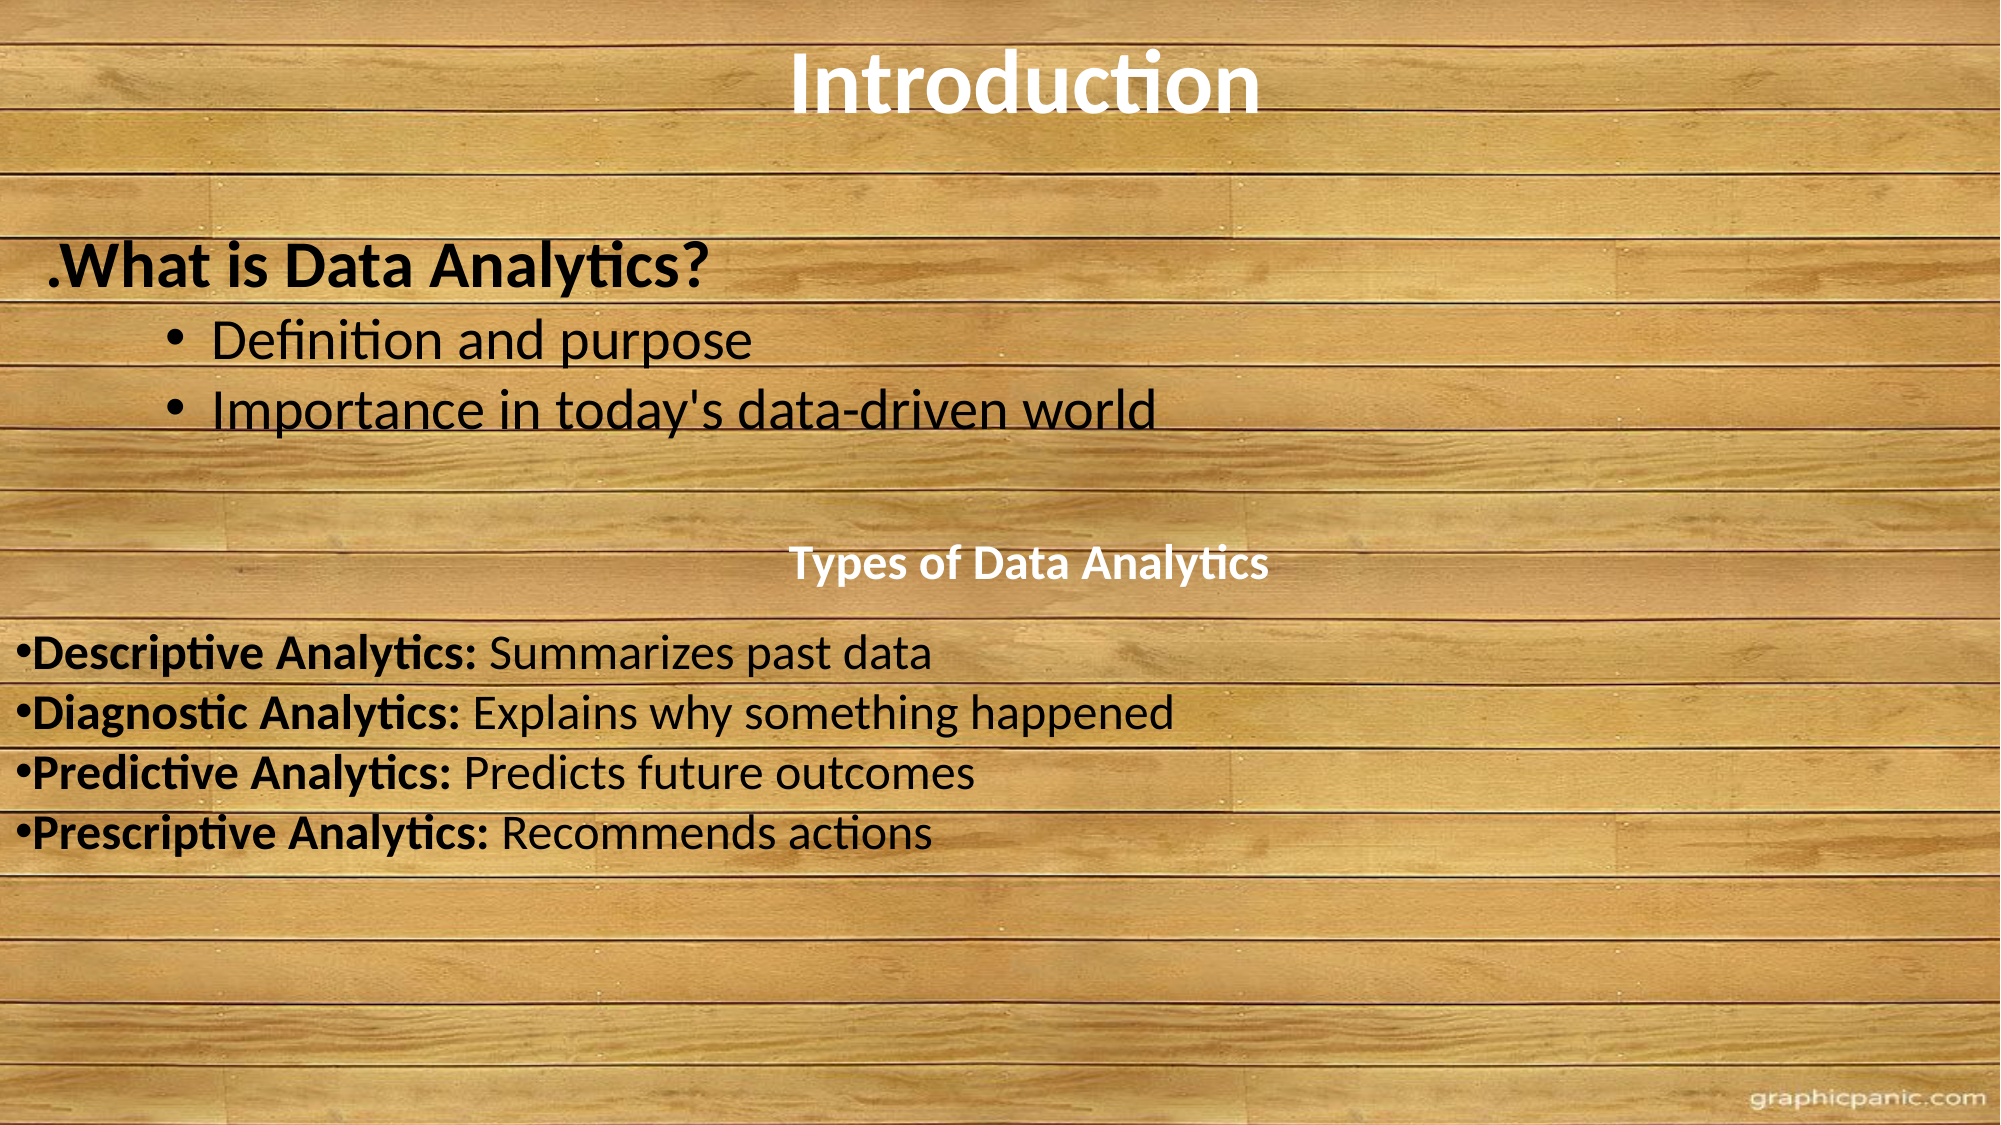

Introduction
 .What is Data Analytics?
Definition and purpose
Importance in today's data-driven world
 Types of Data Analytics
Descriptive Analytics: Summarizes past data
Diagnostic Analytics: Explains why something happened
Predictive Analytics: Predicts future outcomes
Prescriptive Analytics: Recommends actions